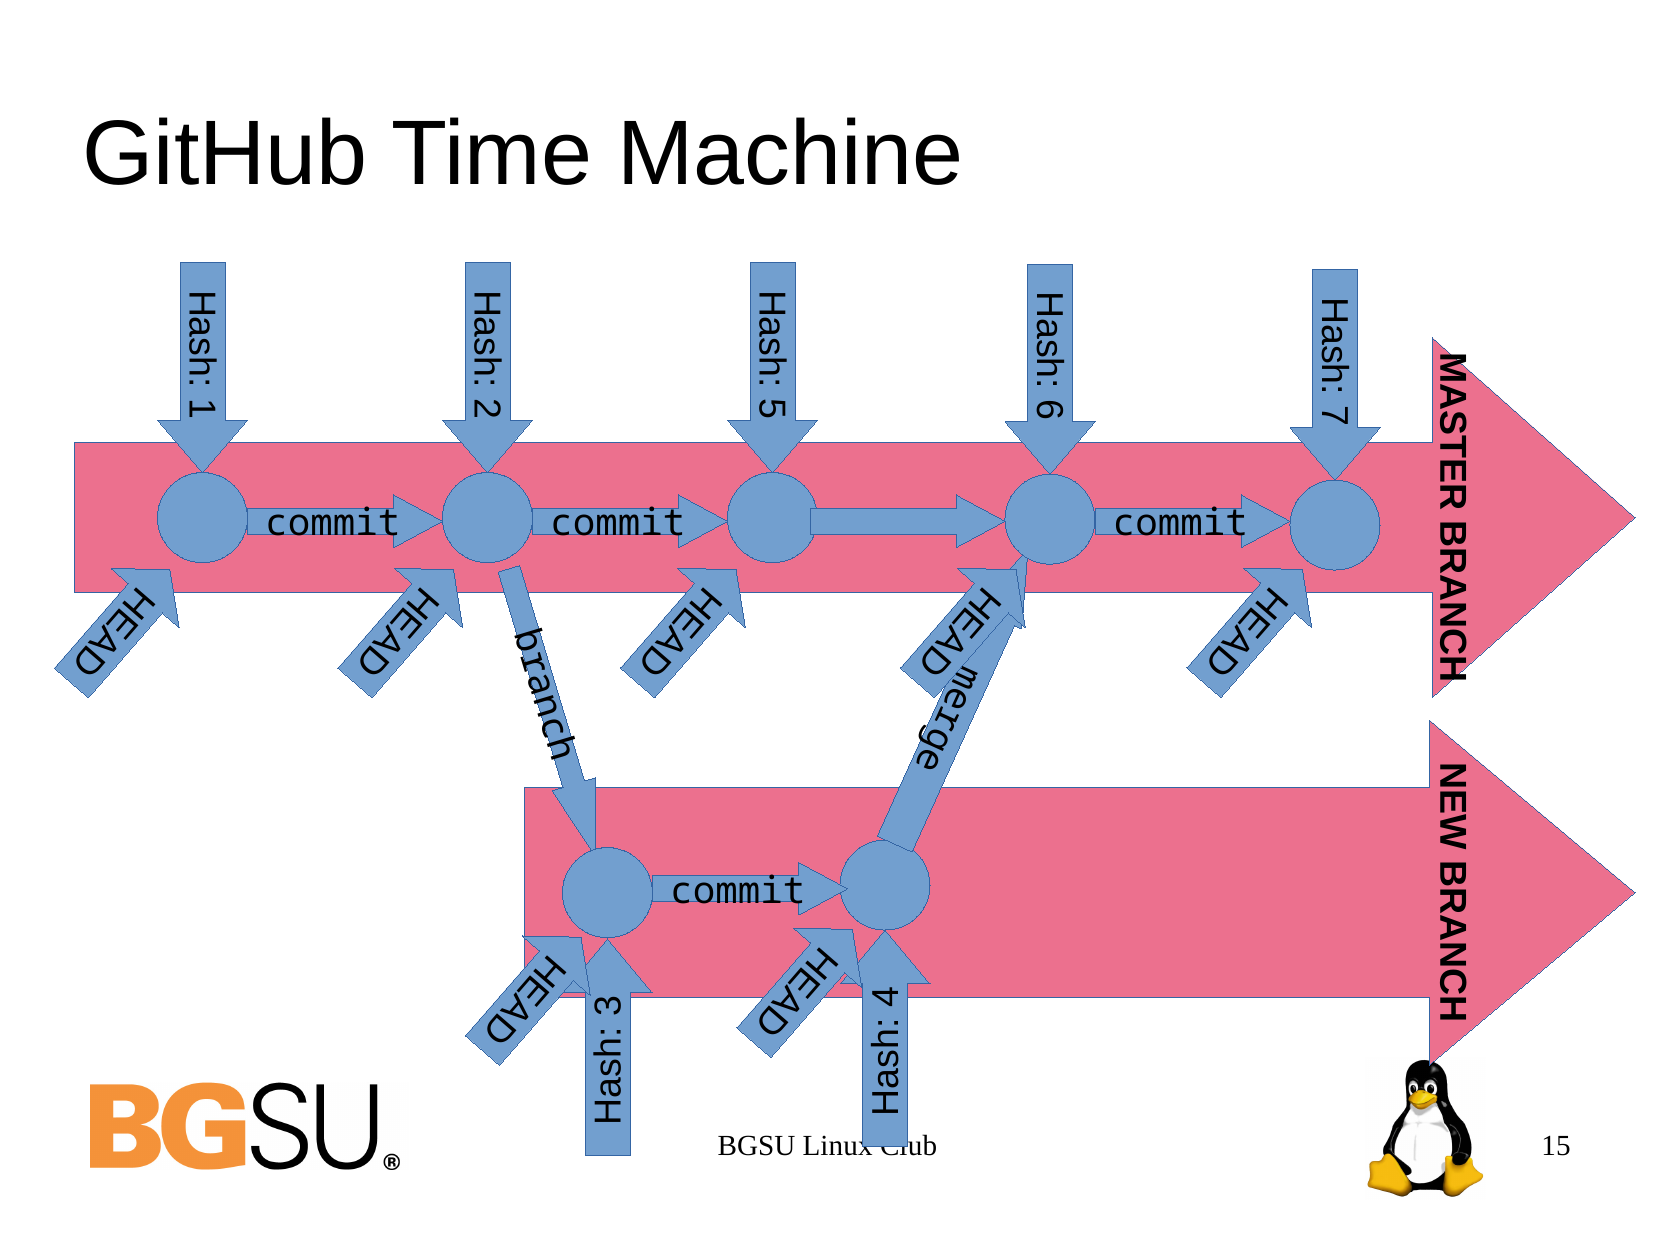

# GitHub Time Machine
Hash: 1
Hash: 2
Hash: 5
Hash: 6
Hash: 7
MASTER BRANCH
commit
commit
commit
HEAD
HEAD
HEAD
HEAD
HEAD
merge
branch
commit
NEW BRANCH
HEAD
HEAD
Hash: 4
Hash: 3
BGSU Linux Club
15